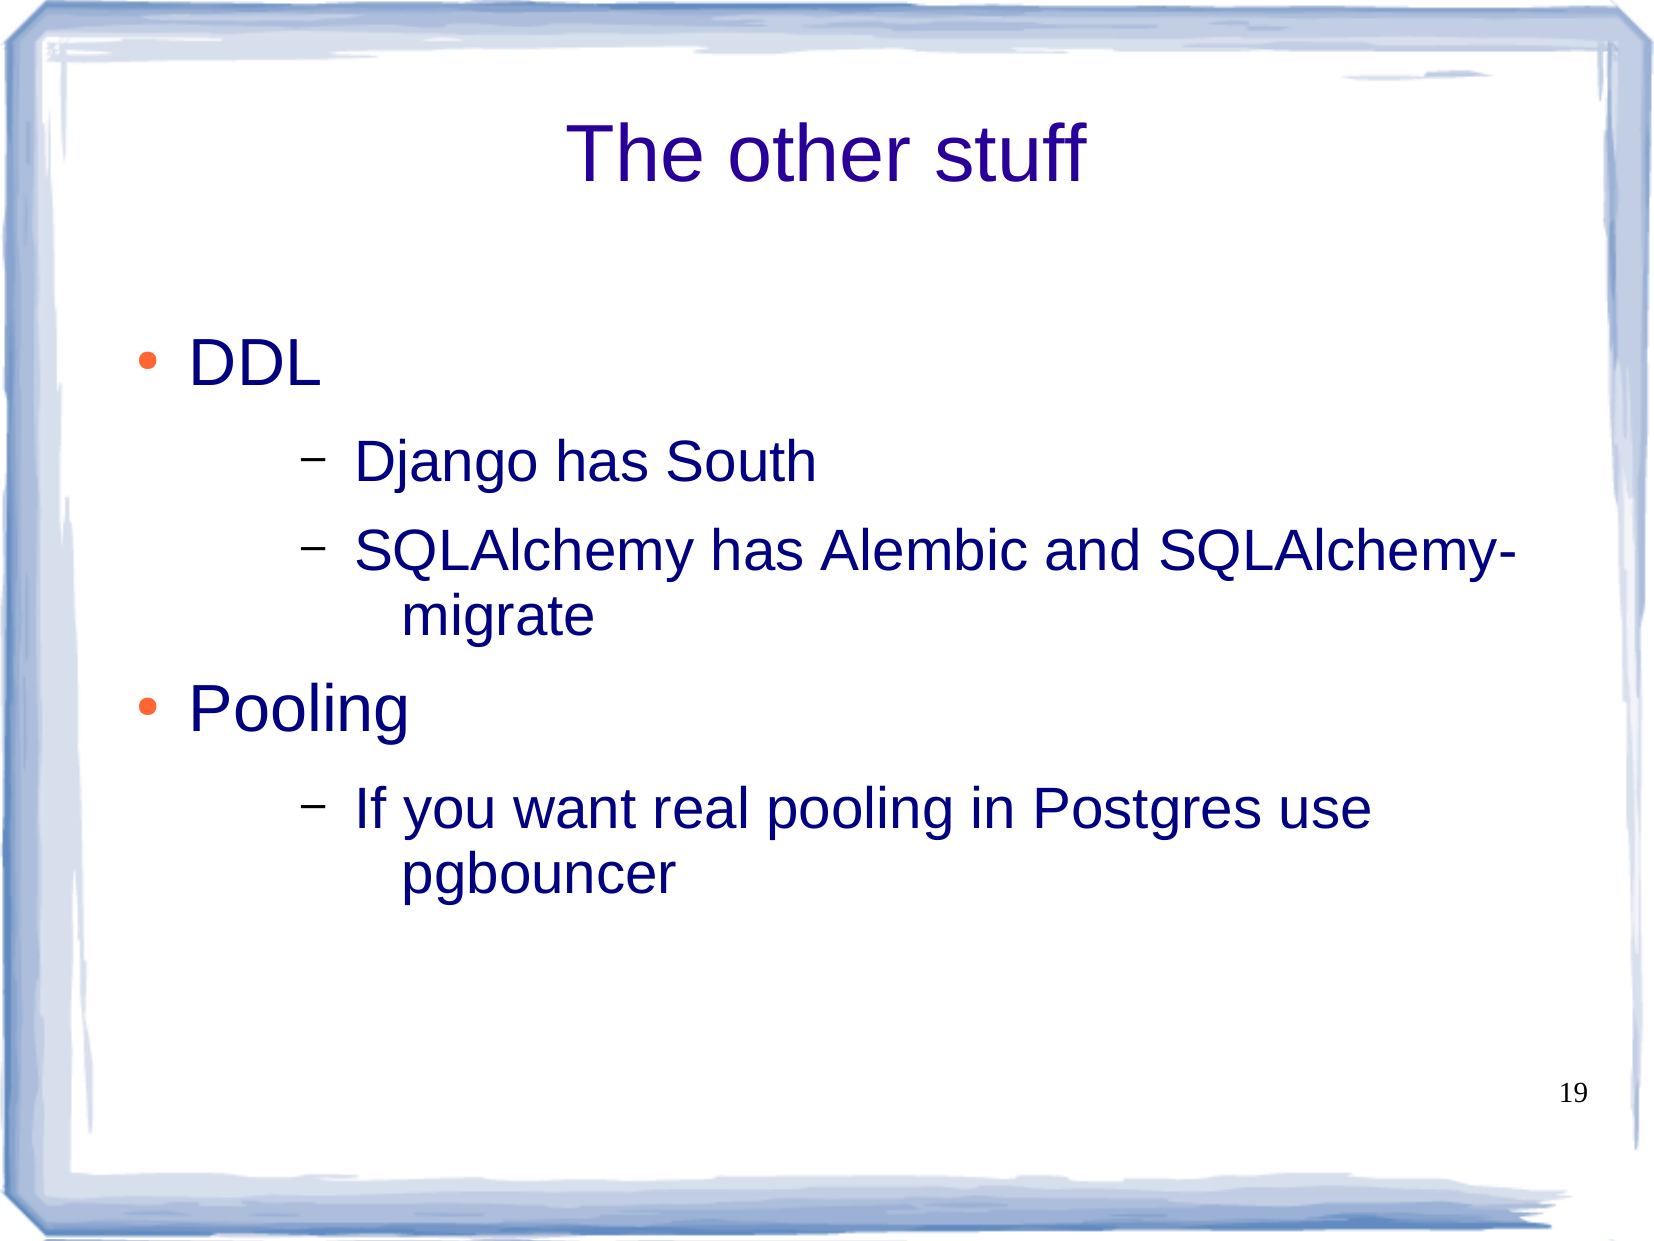

# The other stuff
DDL
Django has South
SQLAlchemy has Alembic and SQLAlchemy-migrate
Pooling
If you want real pooling in Postgres use pgbouncer
19